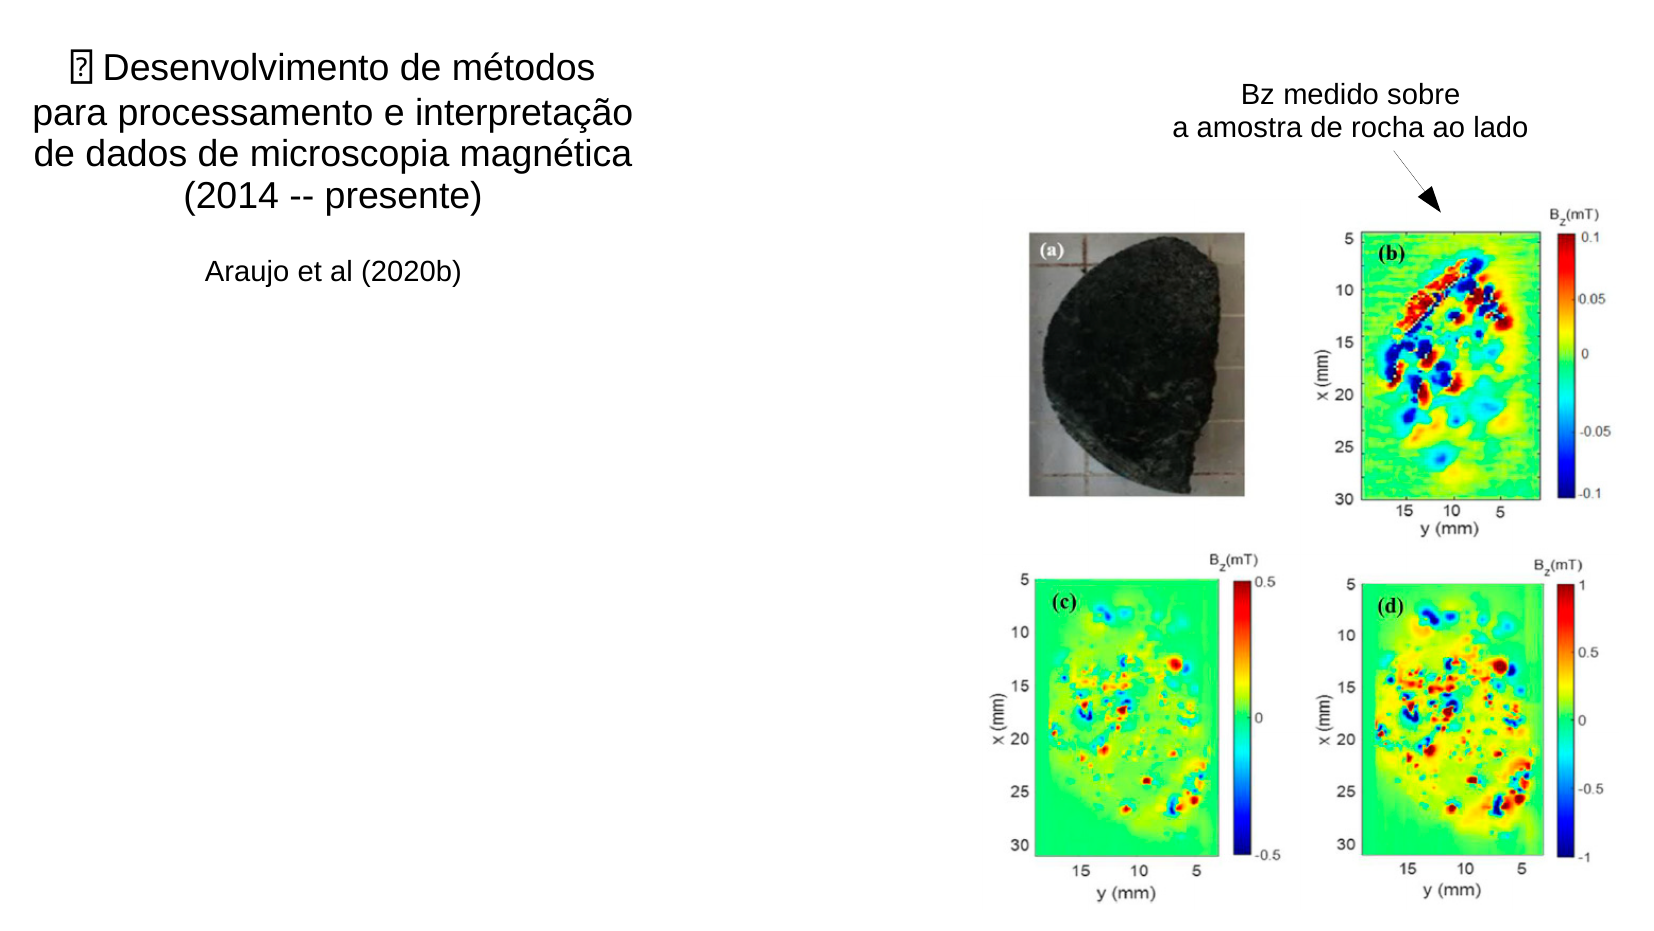

⍰ Desenvolvimento de métodos para processamento e interpretação de dados de microscopia magnética
(2014 -- presente)
Bz medido sobre
a amostra de rocha ao lado
Araujo et al (2020b)